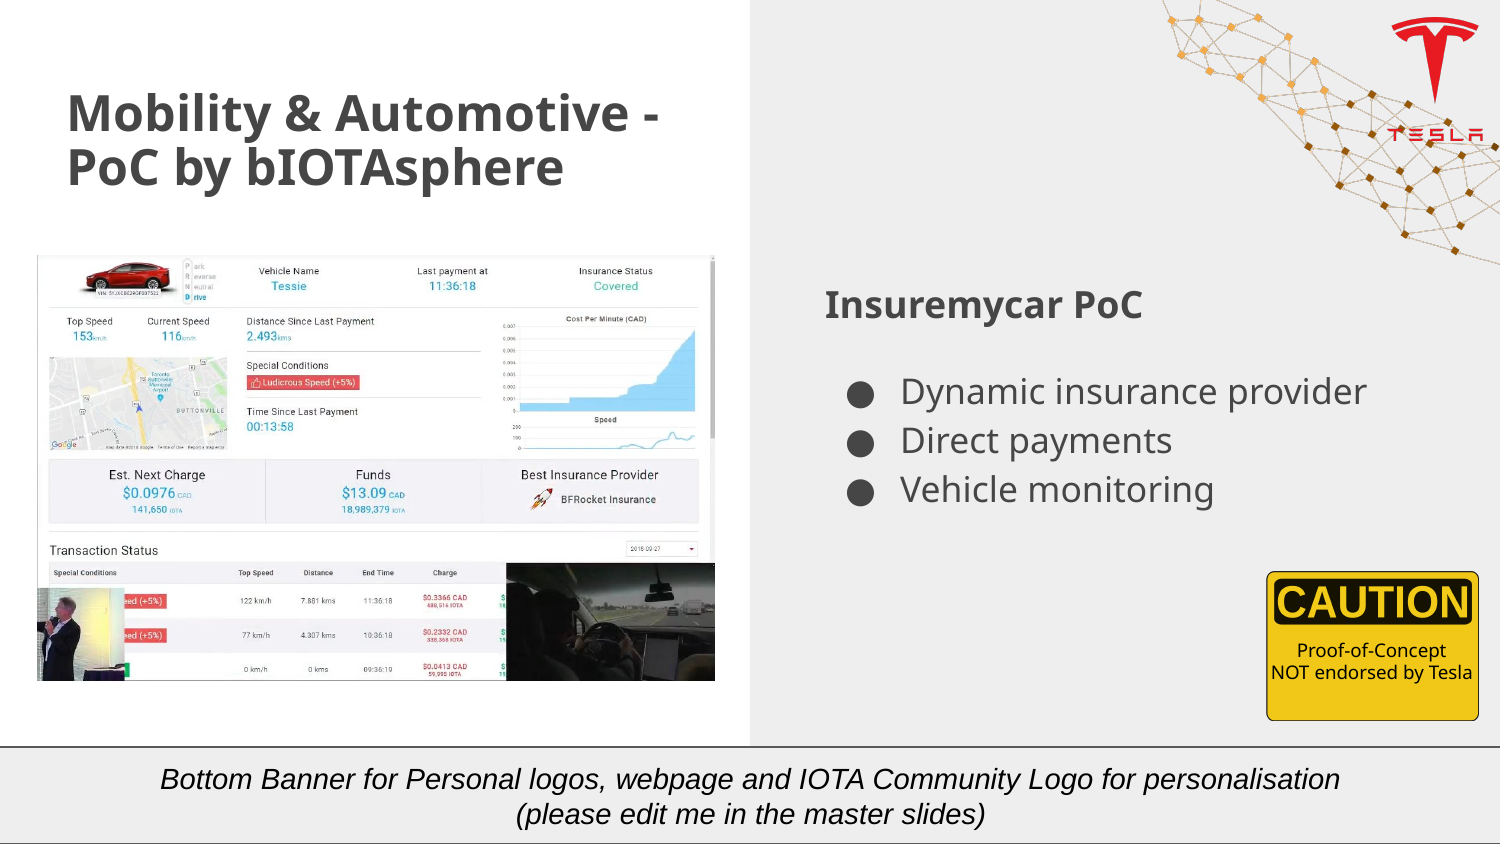

# Mobility & Automotive - PoC by bIOTAsphere
Insuremycar PoC
Dynamic insurance provider
Direct payments
Vehicle monitoring
Proof-of-Concept
NOT endorsed by Tesla